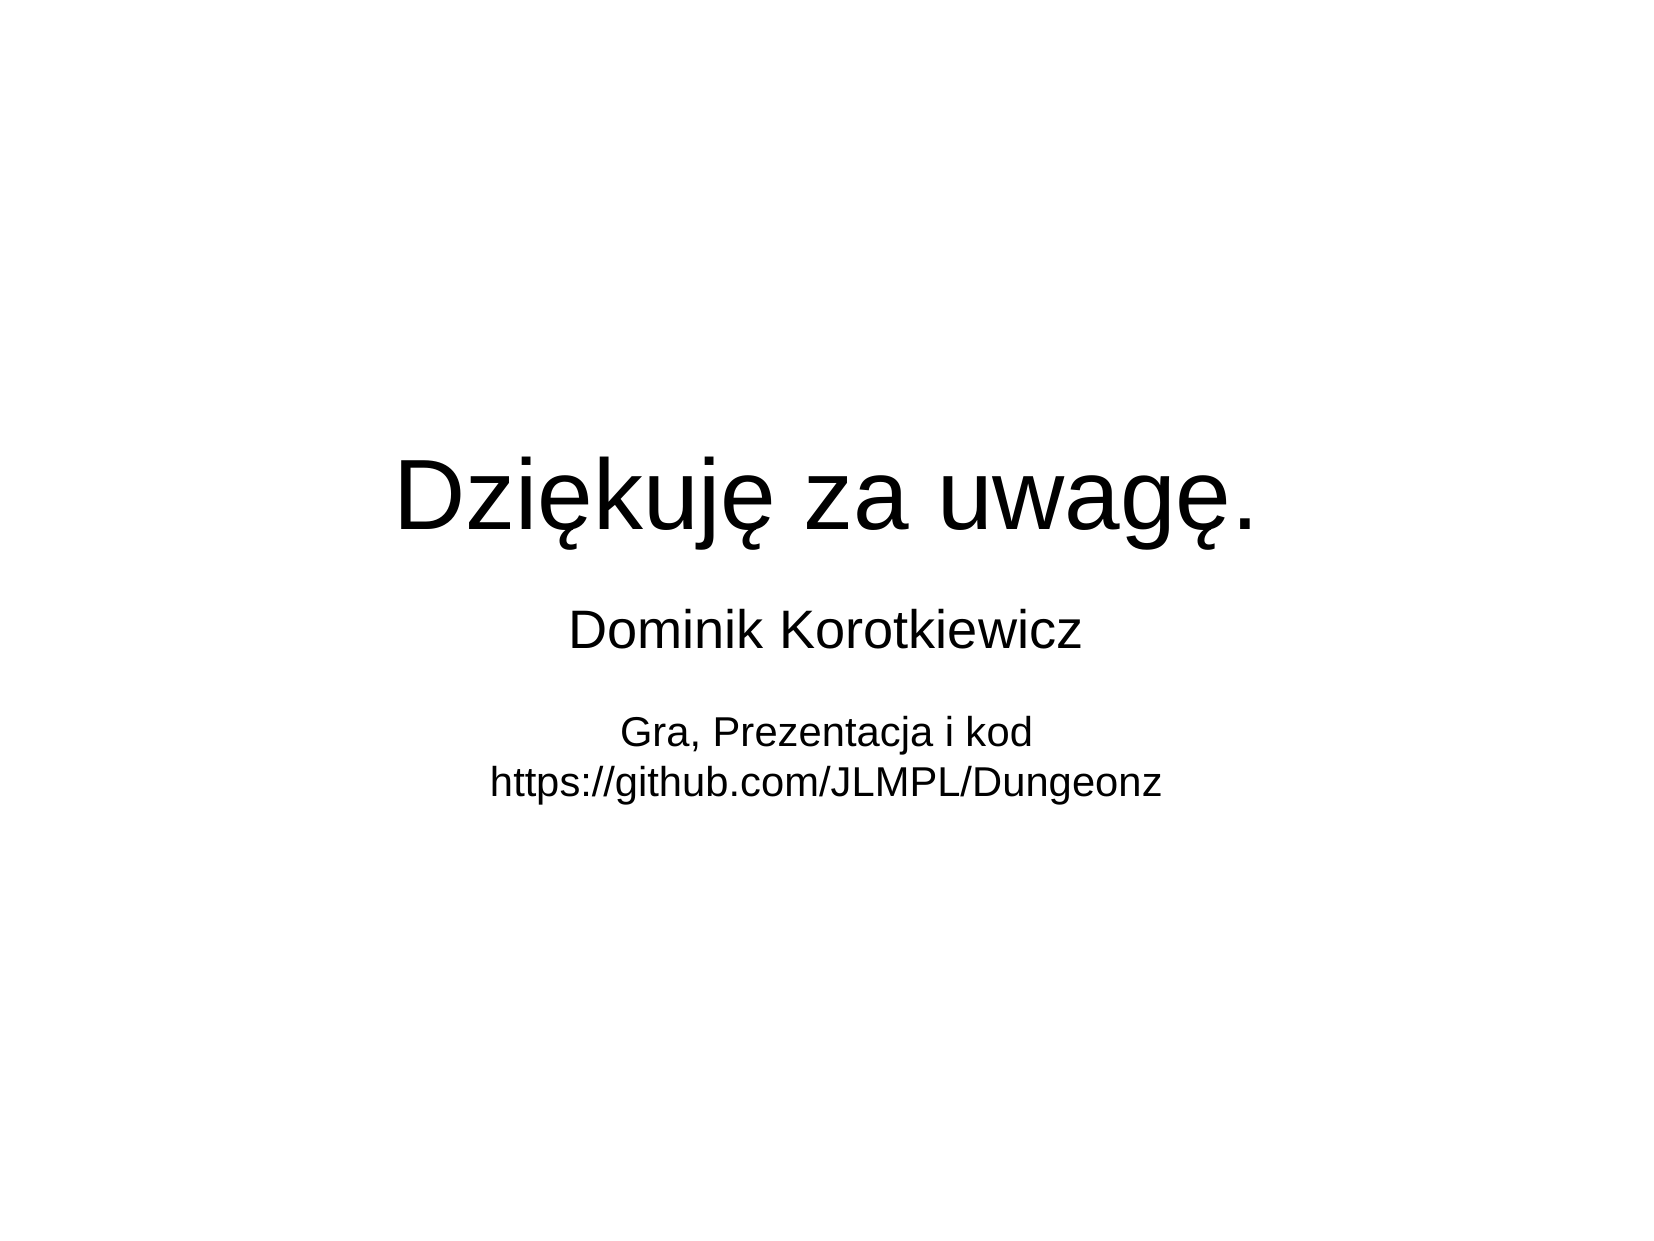

Dziękuję za uwagę.
Dominik Korotkiewicz
Gra, Prezentacja i kod
https://github.com/JLMPL/Dungeonz